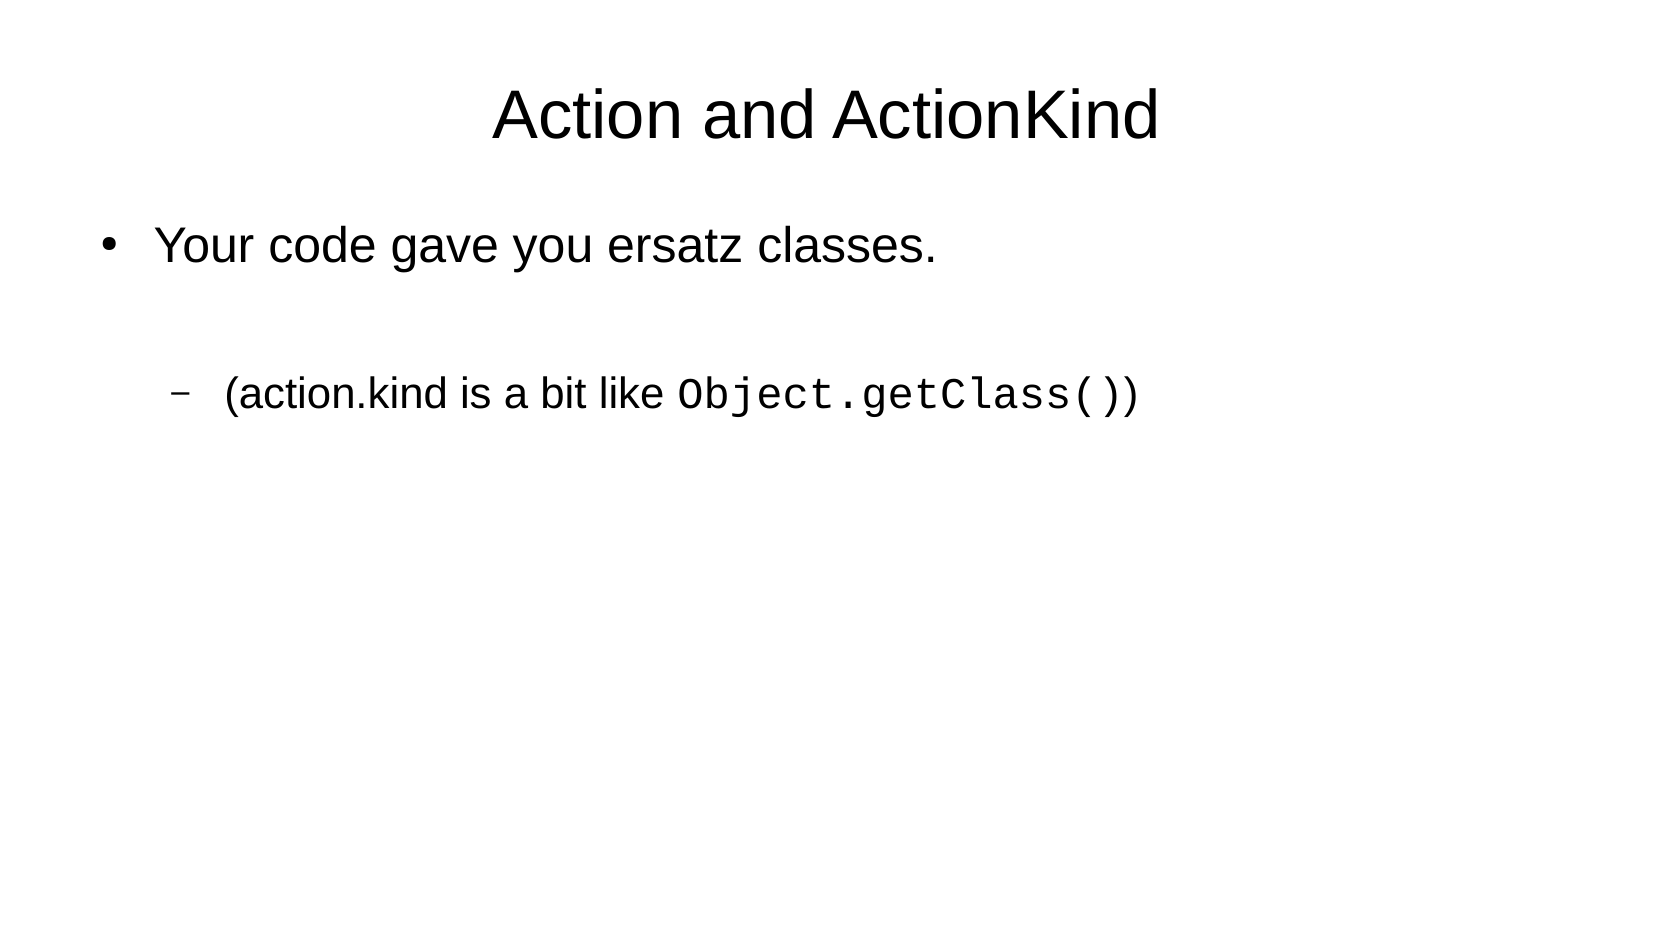

# Action and ActionKind
Your code gave you ersatz classes.
(action.kind is a bit like Object.getClass())